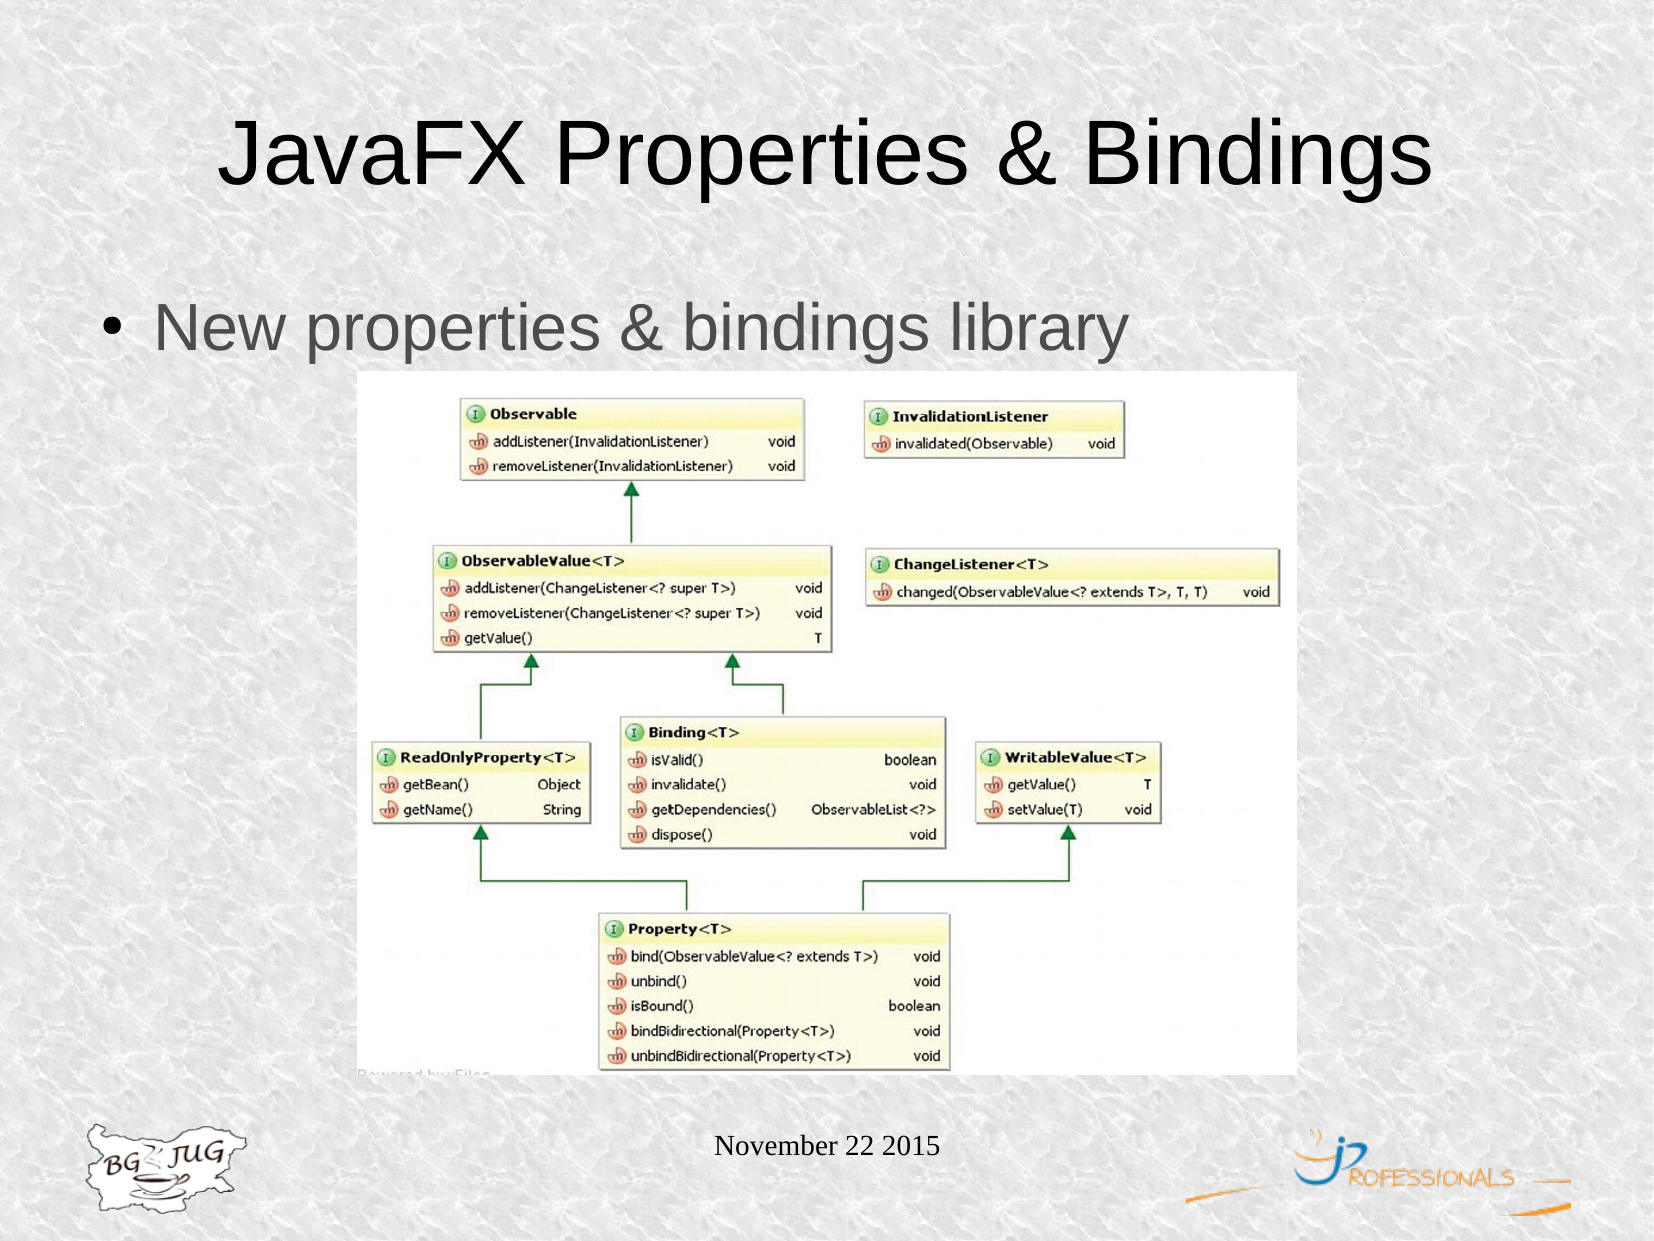

# JavaFX Properties & Bindings
New properties & bindings library